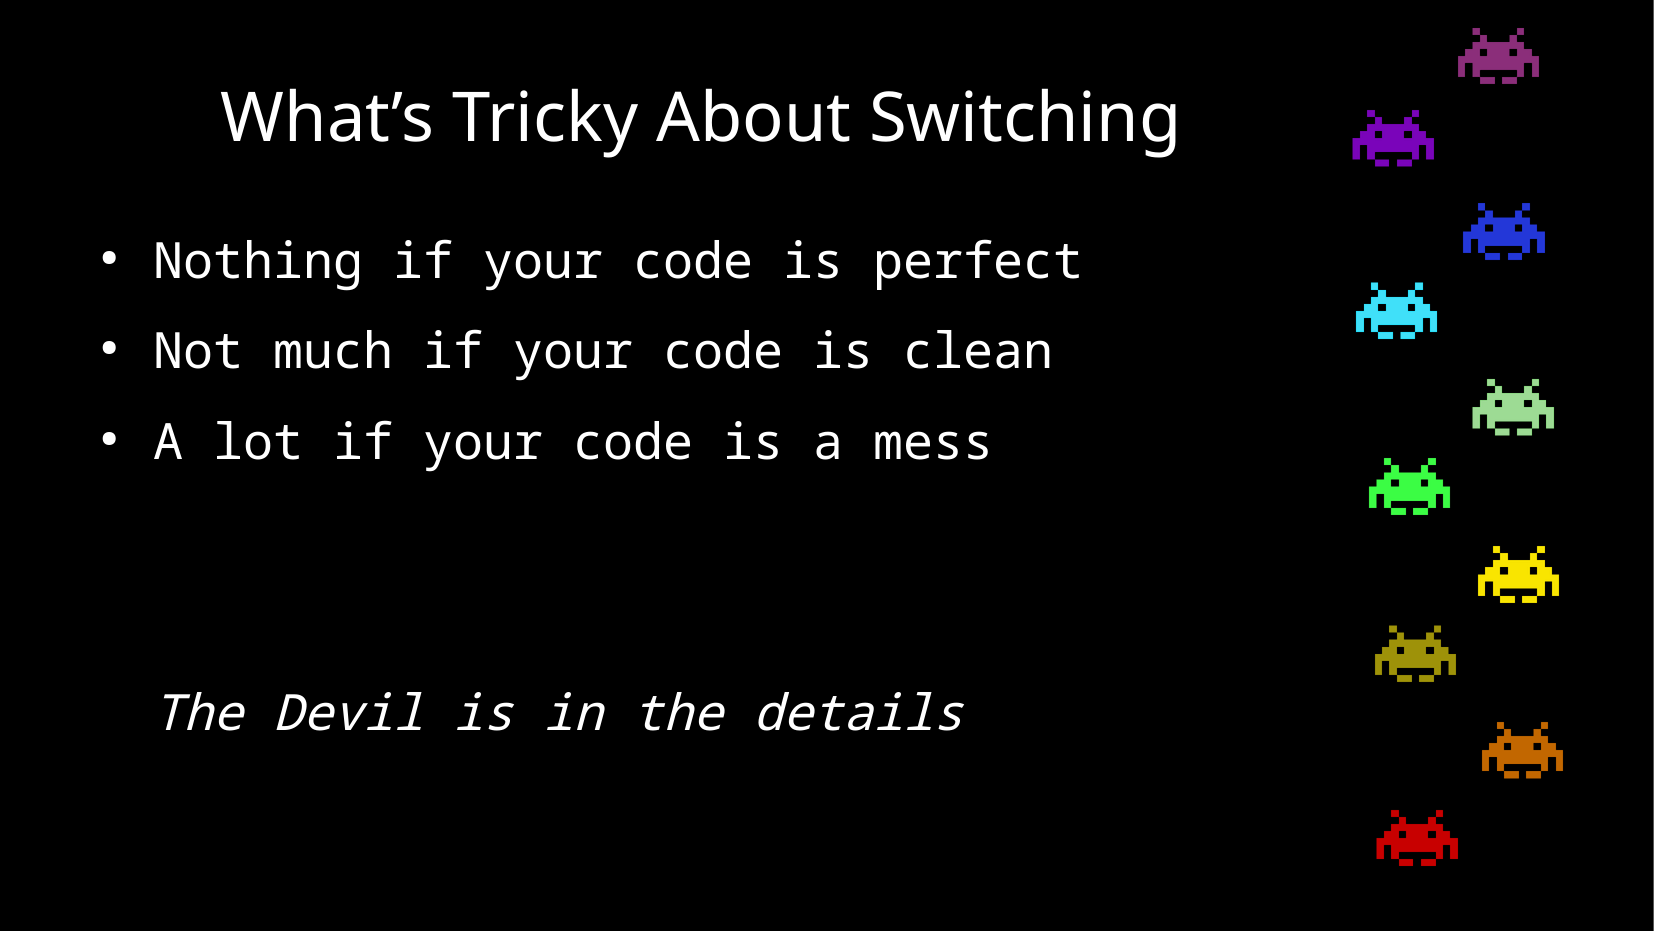

# What’s Tricky About Switching
Nothing if your code is perfect
Not much if your code is clean
A lot if your code is a mess
The Devil is in the details